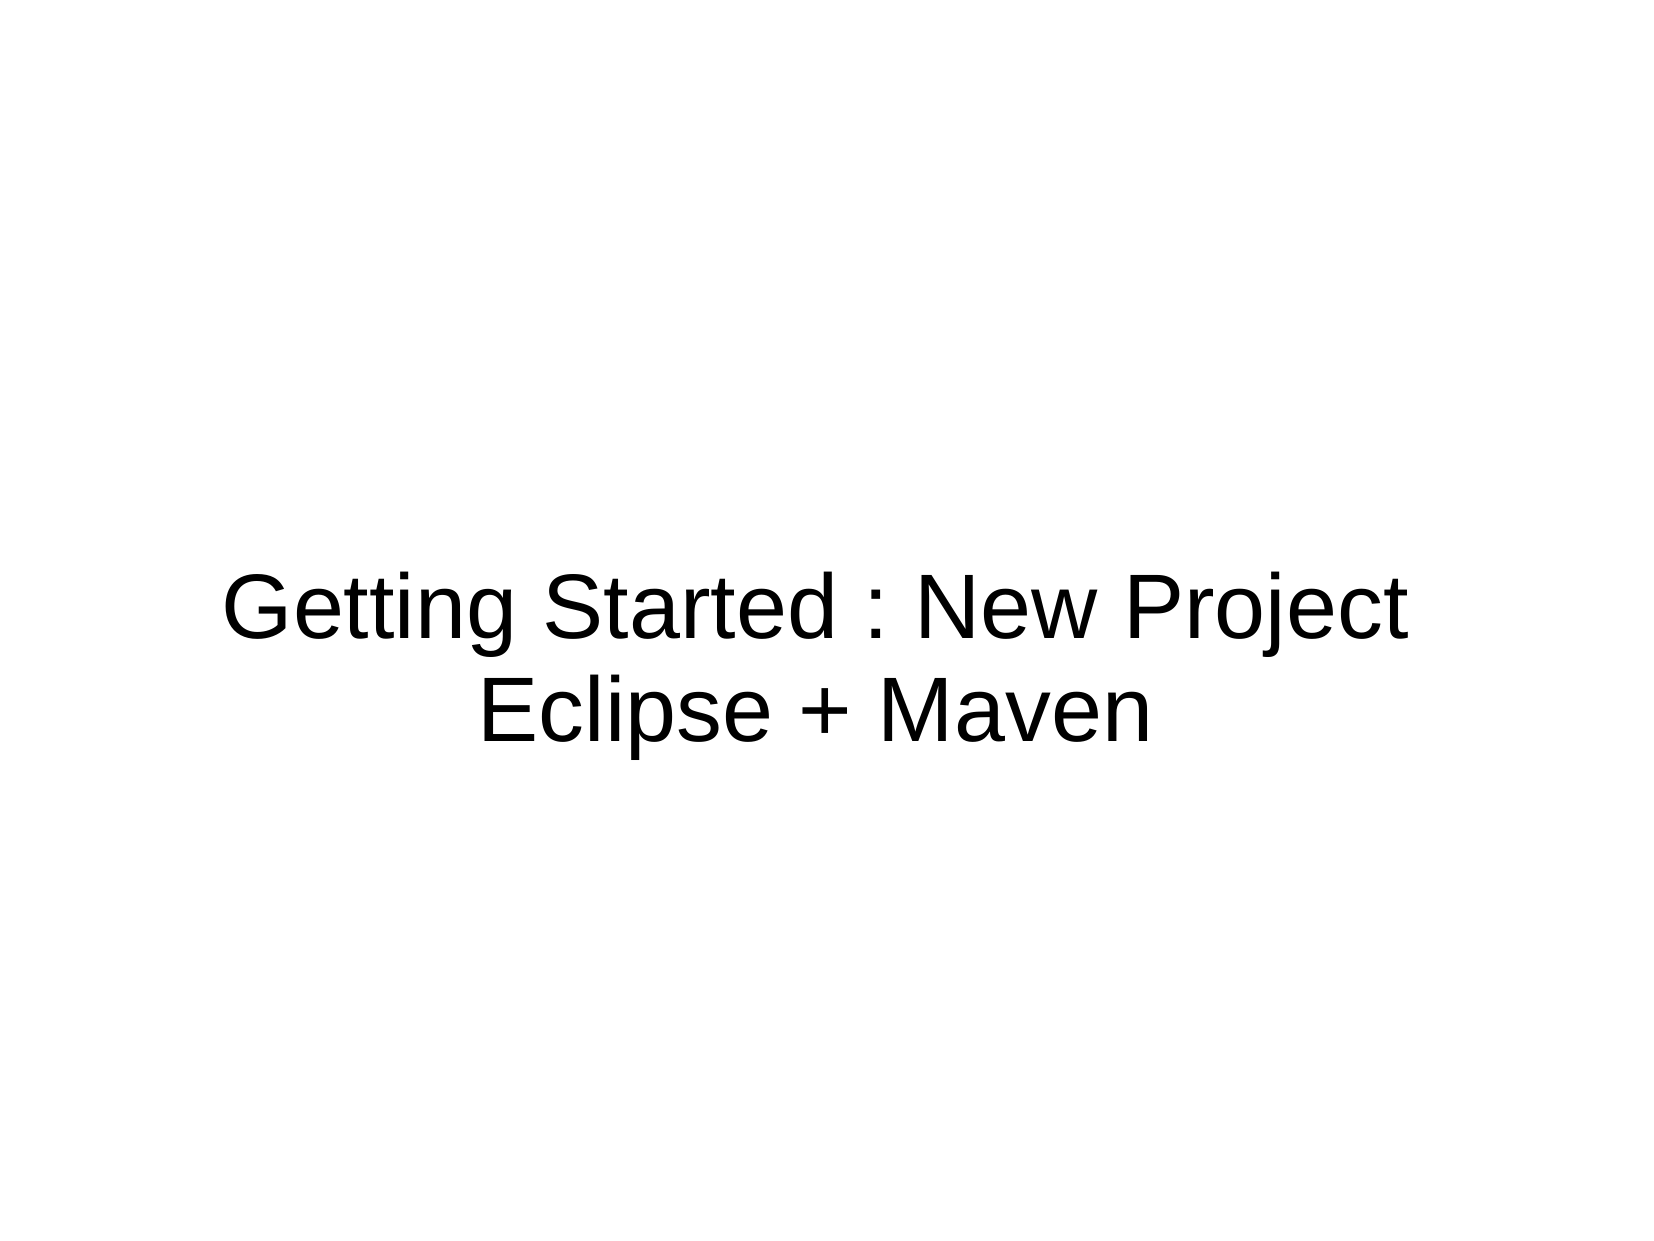

# Getting Started : New Project Eclipse + Maven